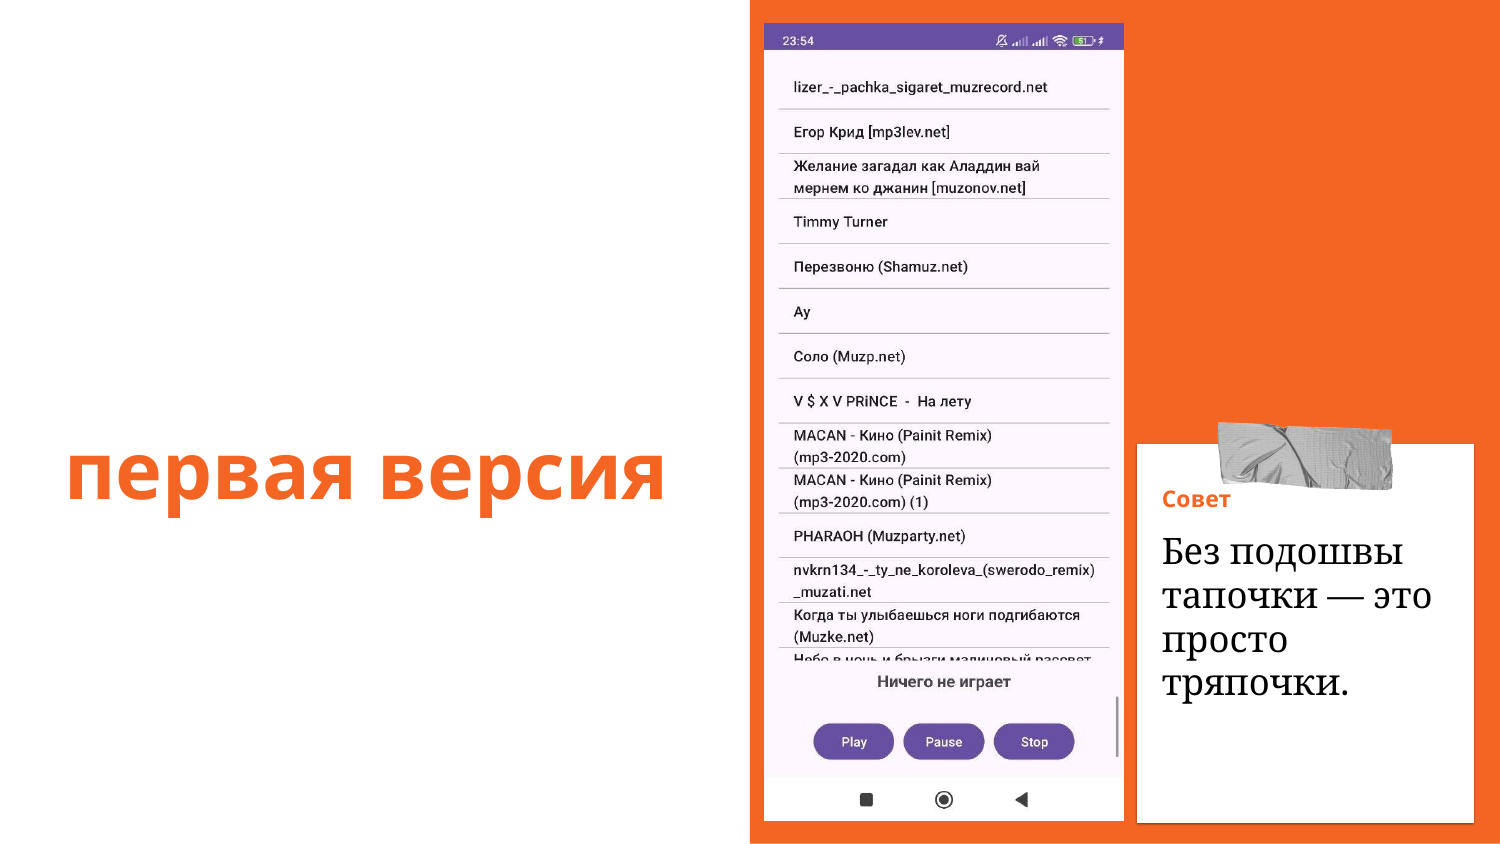

# первая версия
Совет
Без подошвы тапочки — это просто тряпочки.